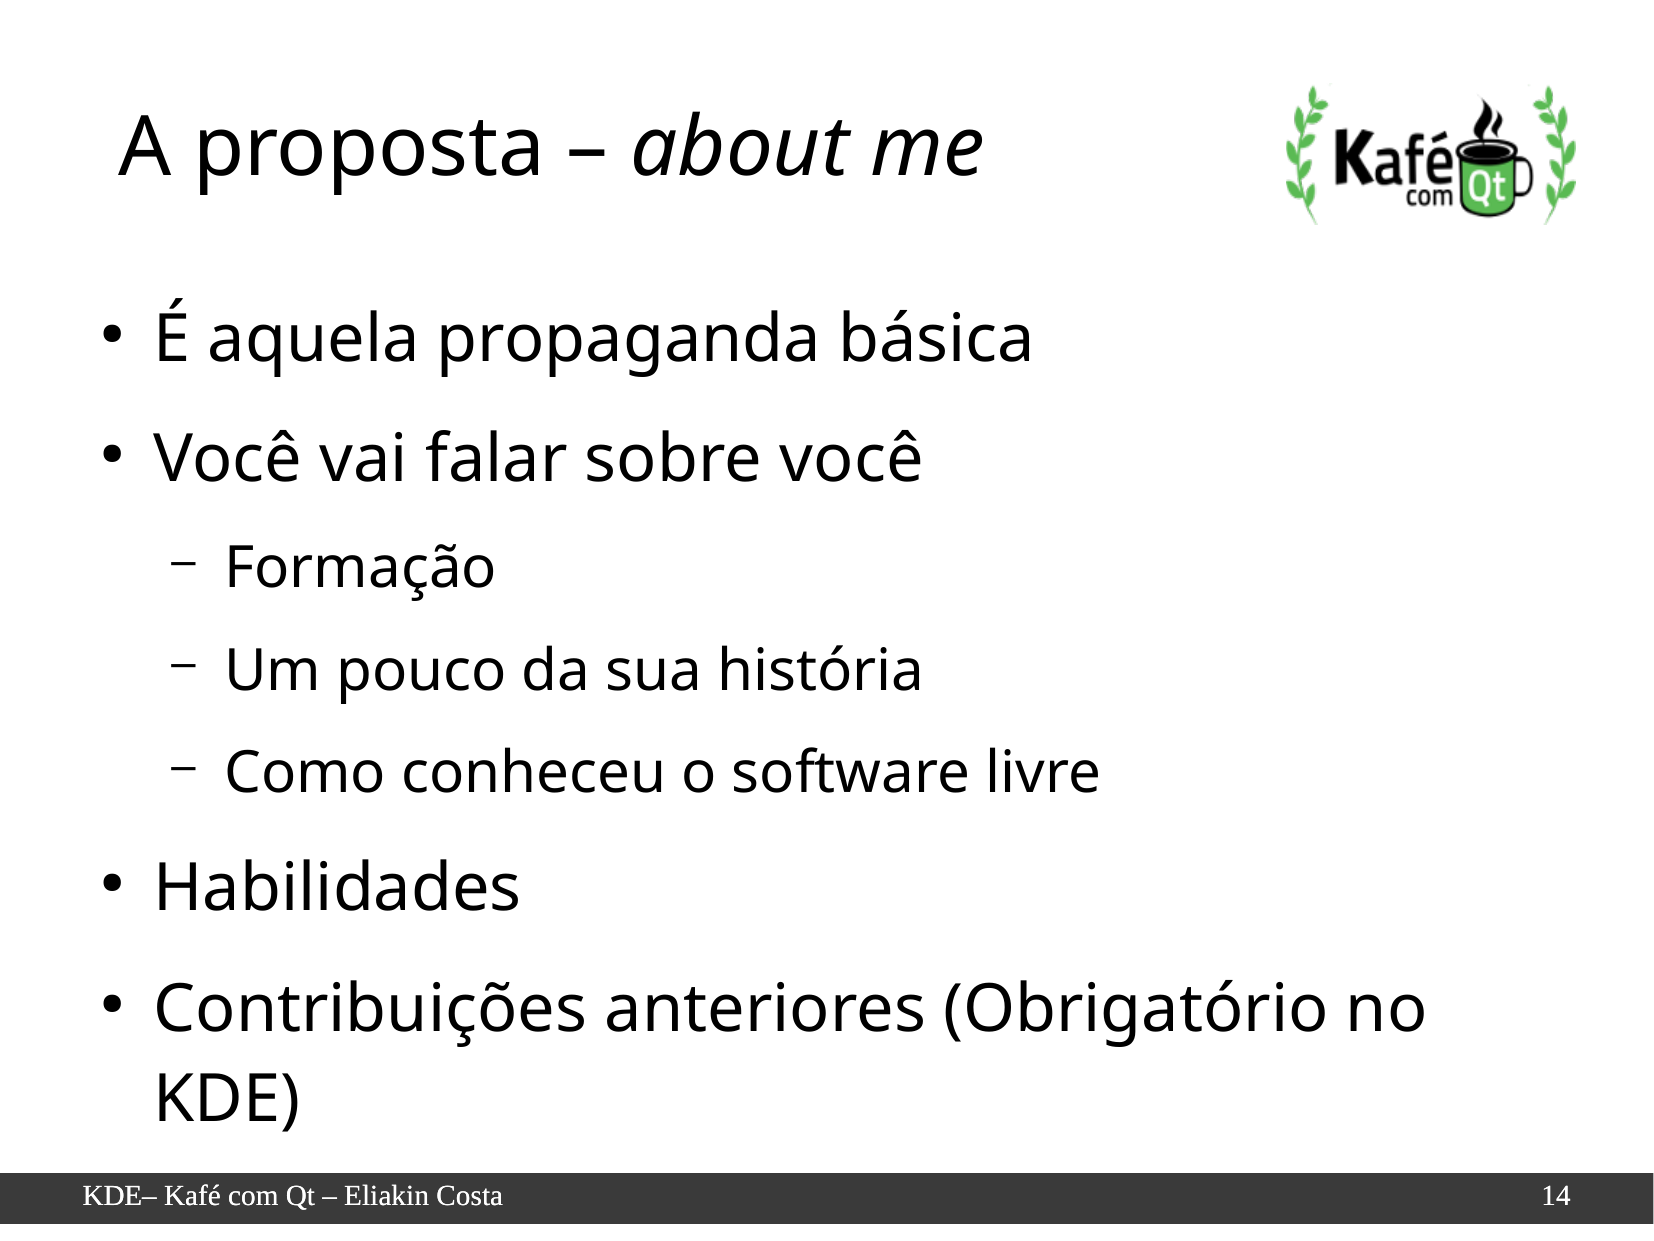

# A proposta – about me
É aquela propaganda básica
Você vai falar sobre você
Formação
Um pouco da sua história
Como conheceu o software livre
Habilidades
Contribuições anteriores (Obrigatório no KDE)